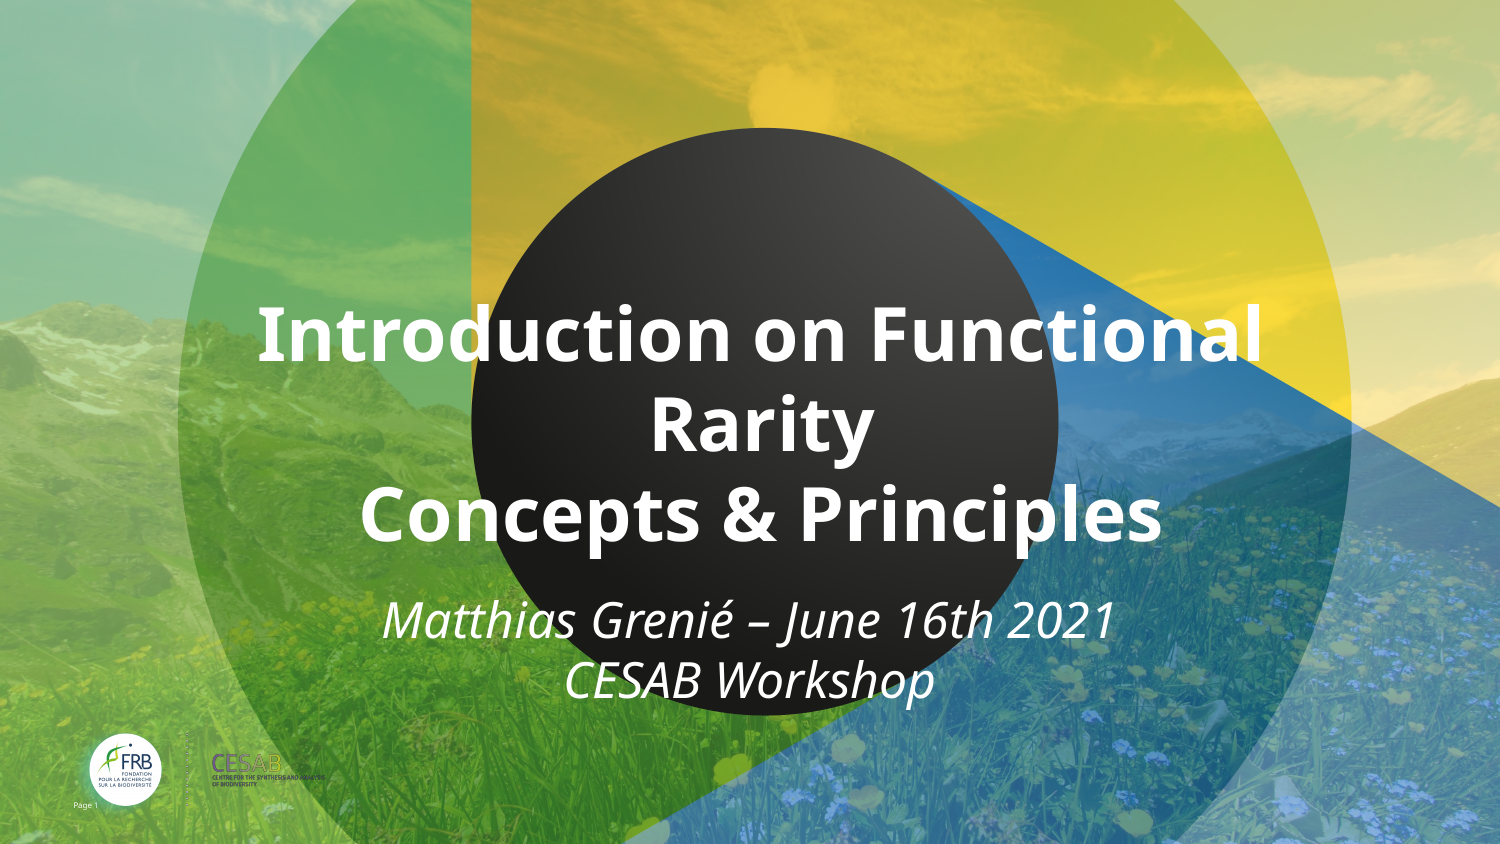

# Introduction on Functional Rarity
Concepts & Principles
Matthias Grenié – June 16th 2021
CESAB Workshop